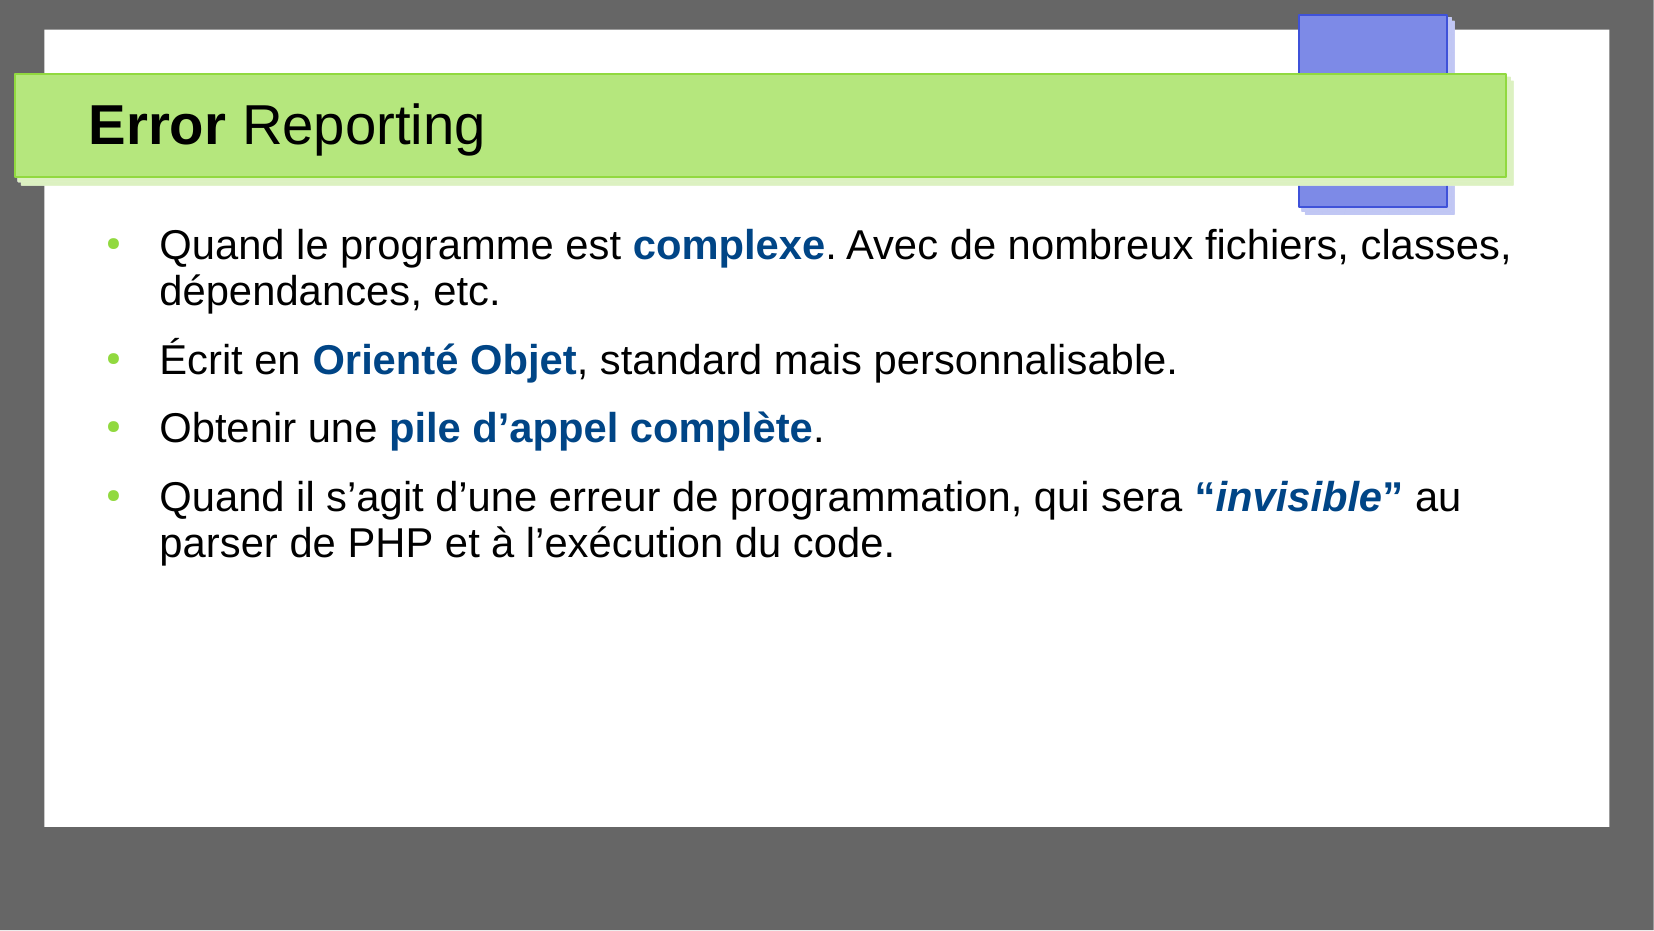

# Error Reporting
Quand le programme est complexe. Avec de nombreux fichiers, classes, dépendances, etc.
Écrit en Orienté Objet, standard mais personnalisable.
Obtenir une pile d’appel complète.
Quand il s’agit d’une erreur de programmation, qui sera “invisible” au parser de PHP et à l’exécution du code.